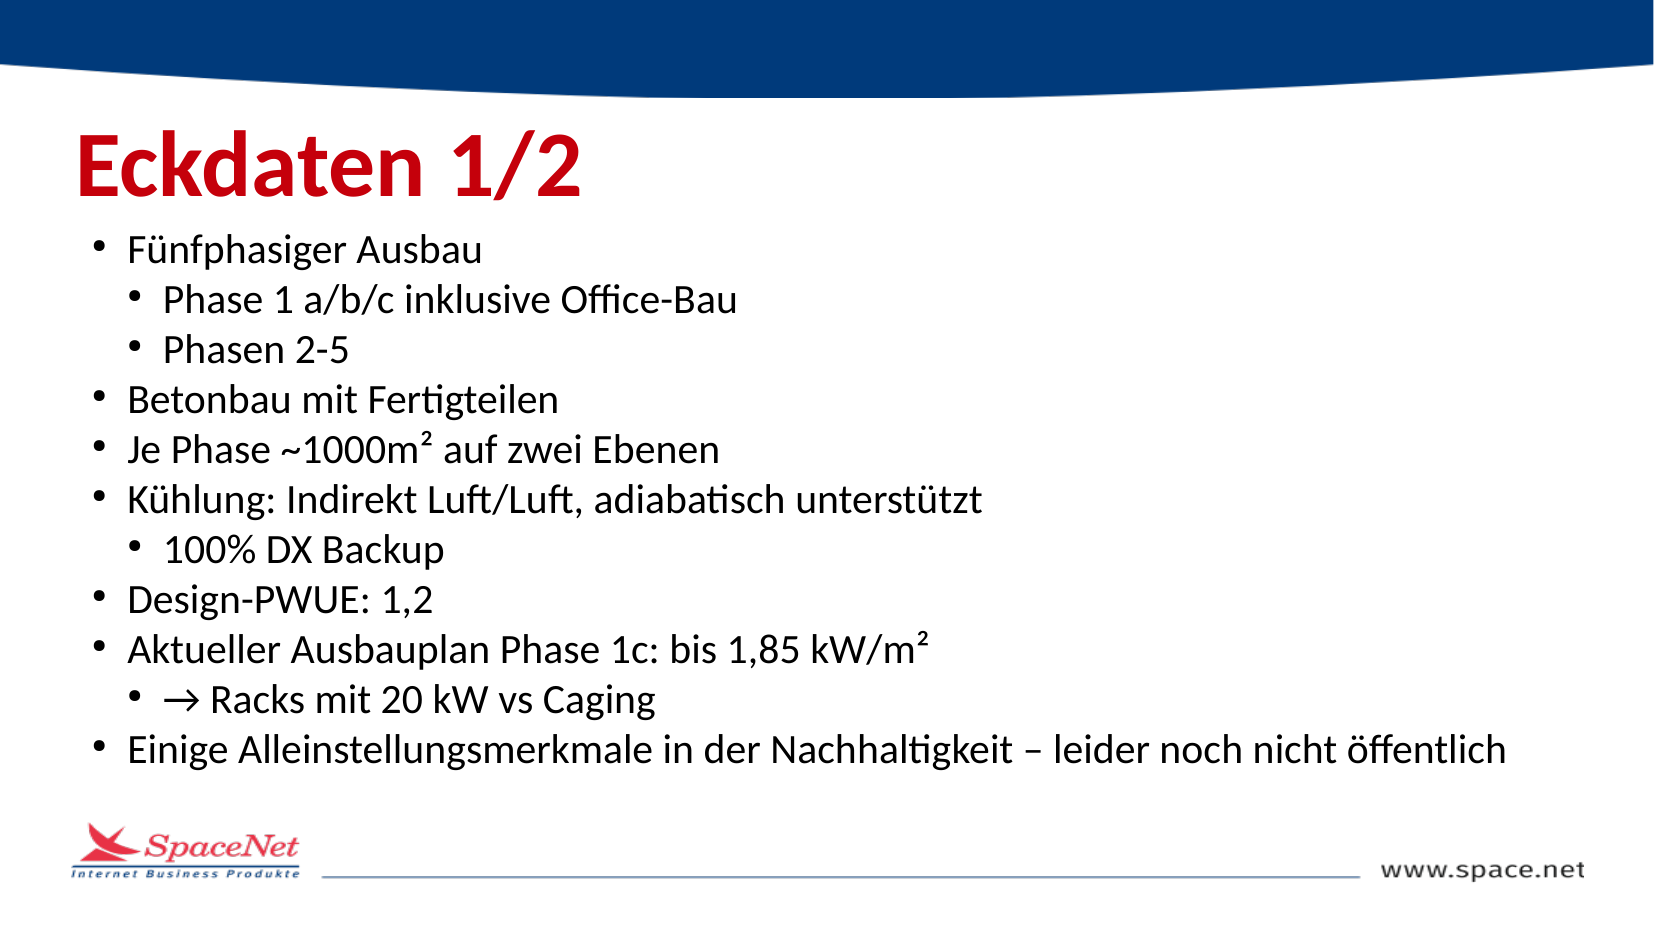

Eckdaten 1/2
Fünfphasiger Ausbau
Phase 1 a/b/c inklusive Office-Bau
Phasen 2-5
Betonbau mit Fertigteilen
Je Phase ~1000m² auf zwei Ebenen
Kühlung: Indirekt Luft/Luft, adiabatisch unterstützt
100% DX Backup
Design-PWUE: 1,2
Aktueller Ausbauplan Phase 1c: bis 1,85 kW/m²
→ Racks mit 20 kW vs Caging
Einige Alleinstellungsmerkmale in der Nachhaltigkeit – leider noch nicht öffentlich